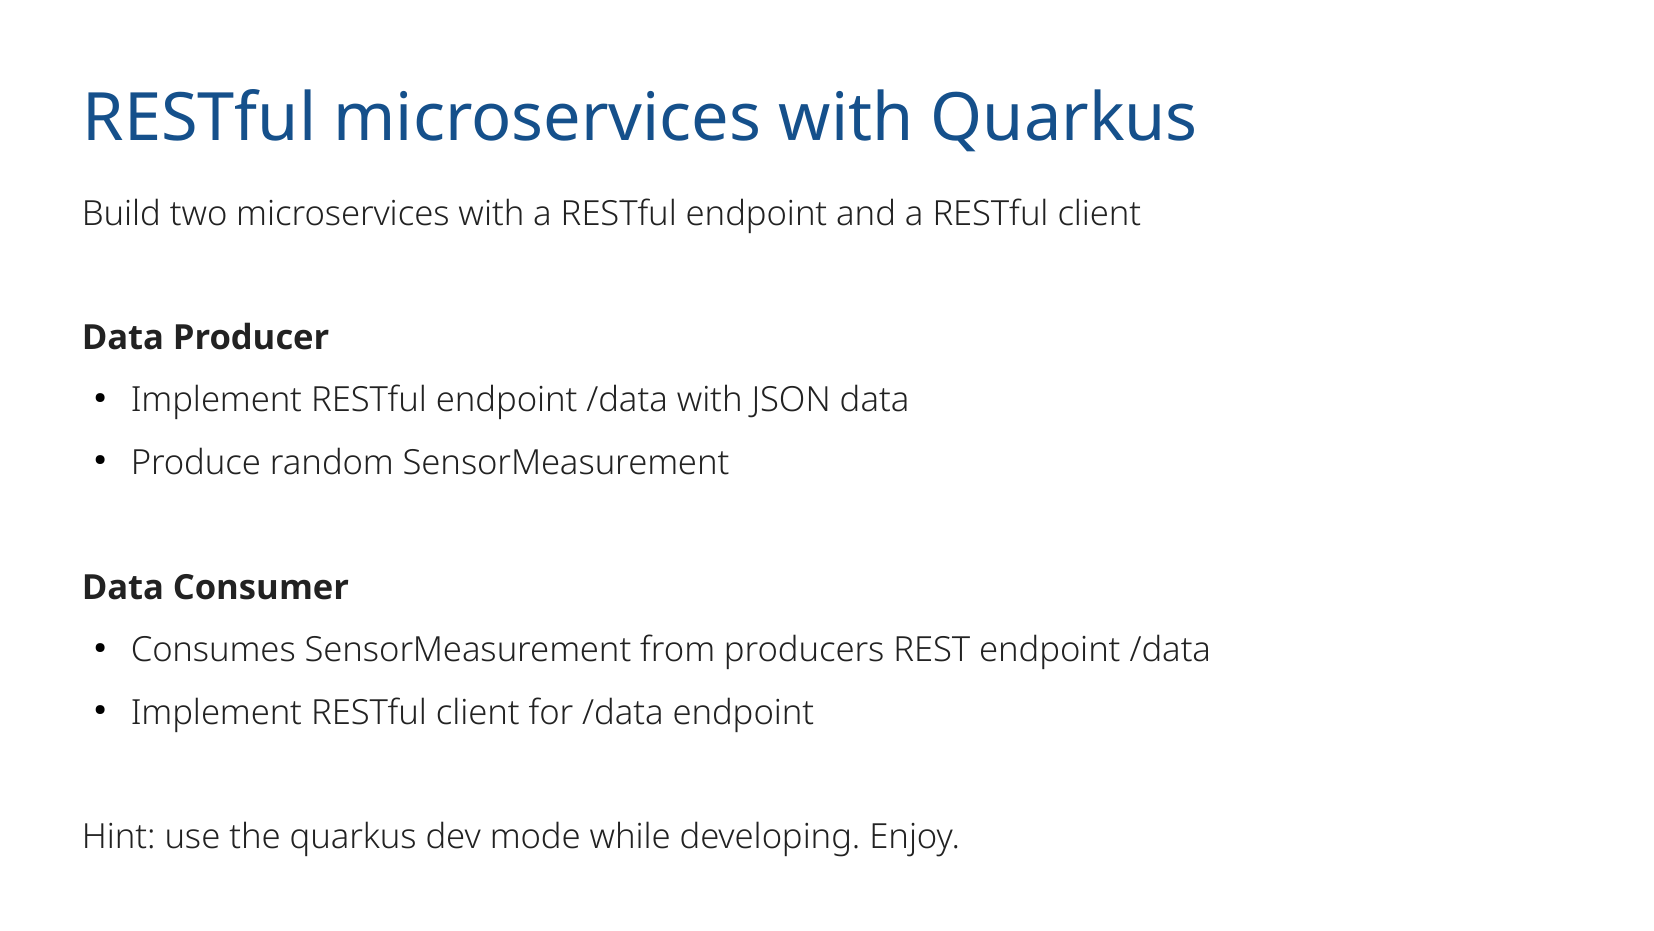

# RESTful microservices with Quarkus
Build two microservices with a RESTful endpoint and a RESTful client
Data Producer
Implement RESTful endpoint /data with JSON data
Produce random SensorMeasurement
Data Consumer
Consumes SensorMeasurement from producers REST endpoint /data
Implement RESTful client for /data endpoint
Hint: use the quarkus dev mode while developing. Enjoy.